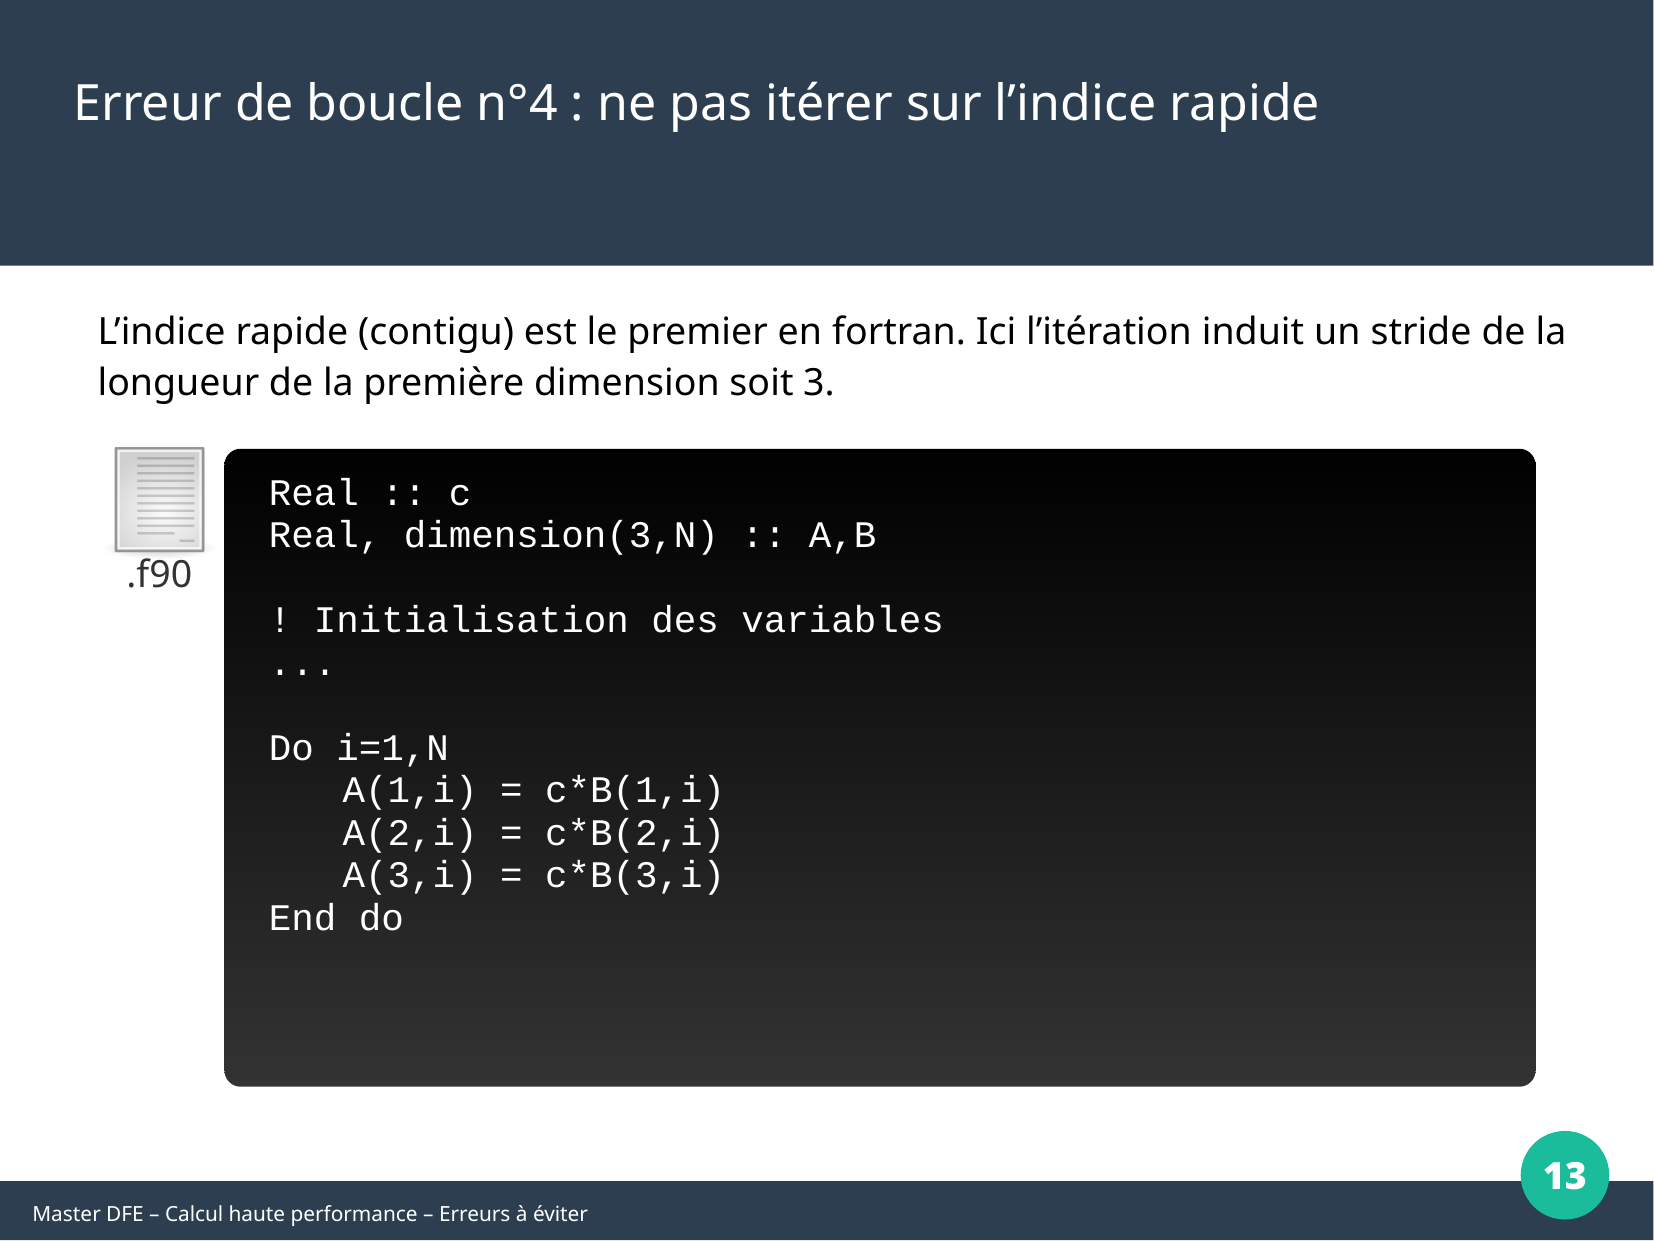

Erreur de boucle n°4 : ne pas itérer sur l’indice rapide
L’indice rapide (contigu) est le premier en fortran. Ici l’itération induit un stride de la longueur de la première dimension soit 3.
Real :: c
Real, dimension(3,N) :: A,B
! Initialisation des variables
...
Do i=1,N
	A(1,i) = c*B(1,i)
	A(2,i) = c*B(2,i)
	A(3,i) = c*B(3,i)
End do
.f90
13
Master DFE – Calcul haute performance – Erreurs à éviter